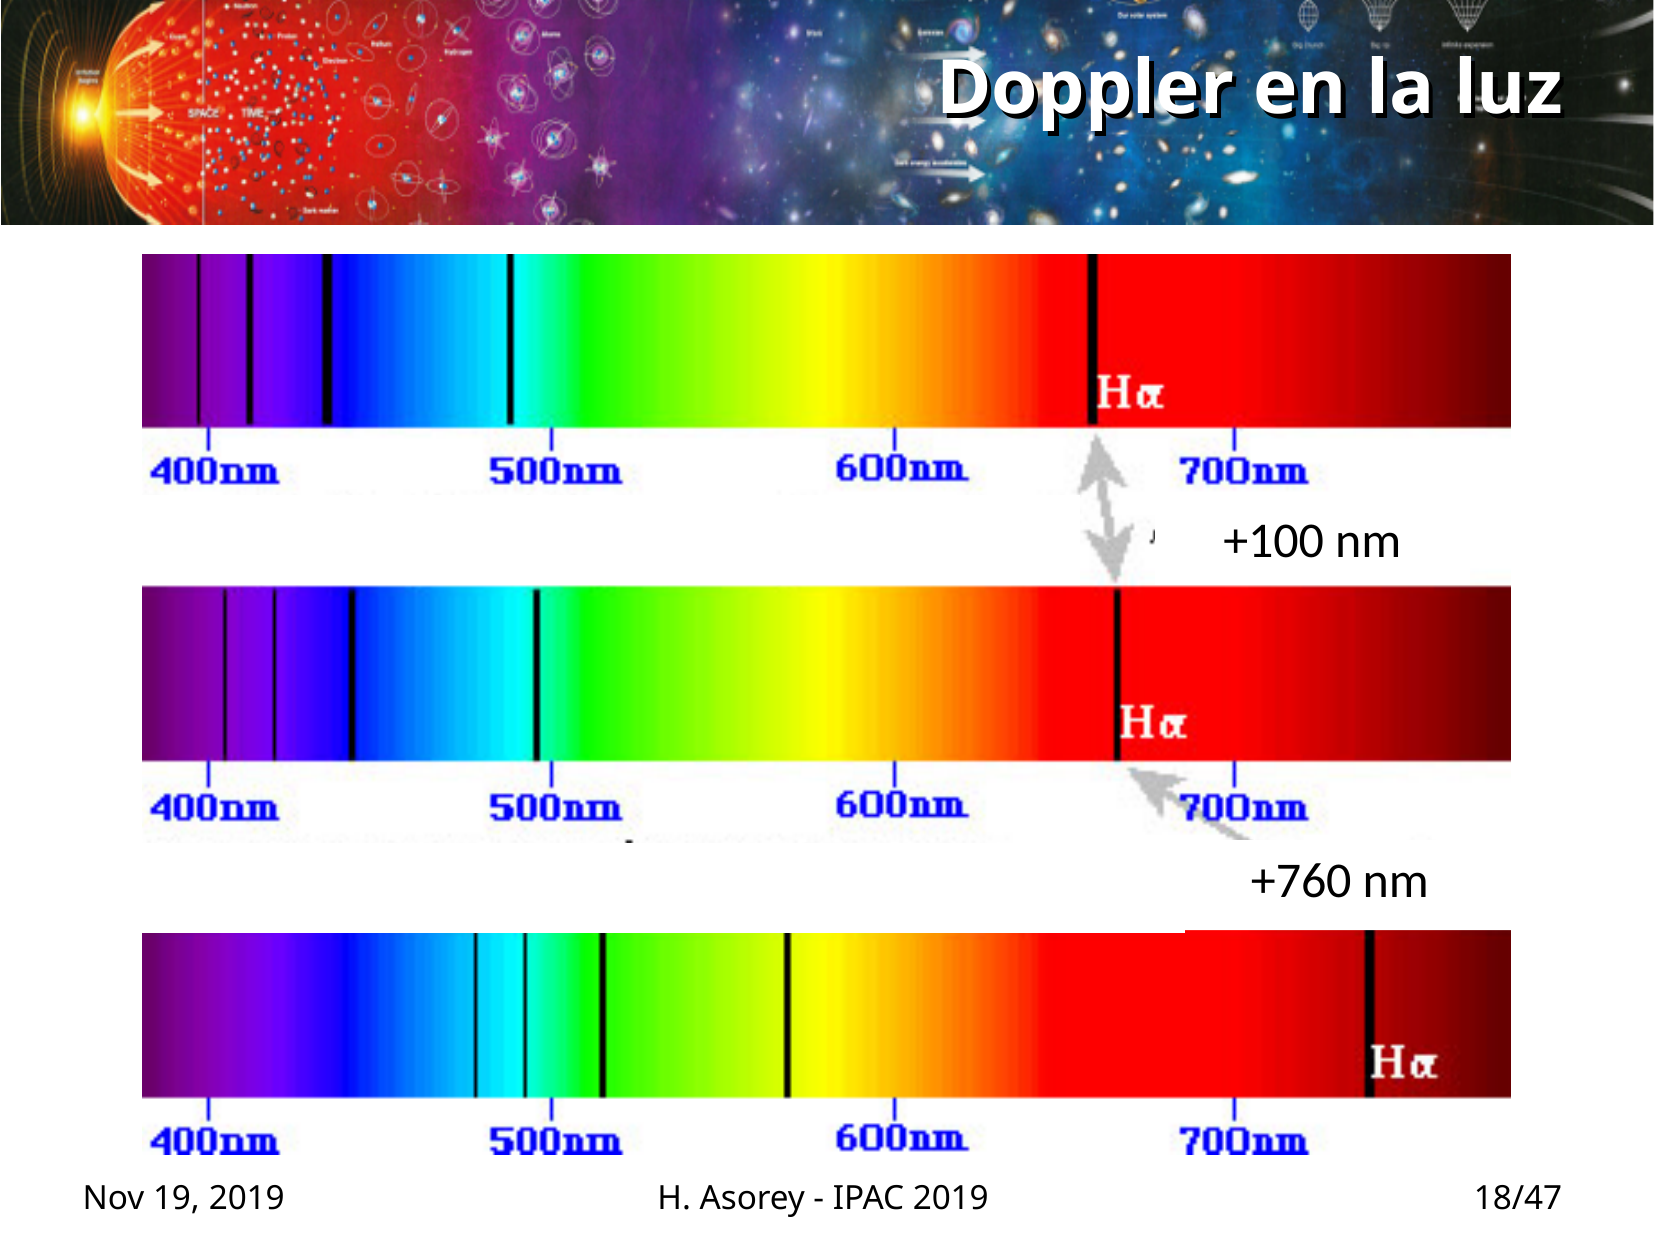

# Doppler en la luz
+100 nm
+760 nm
Nov 19, 2019
H. Asorey - IPAC 2019
18